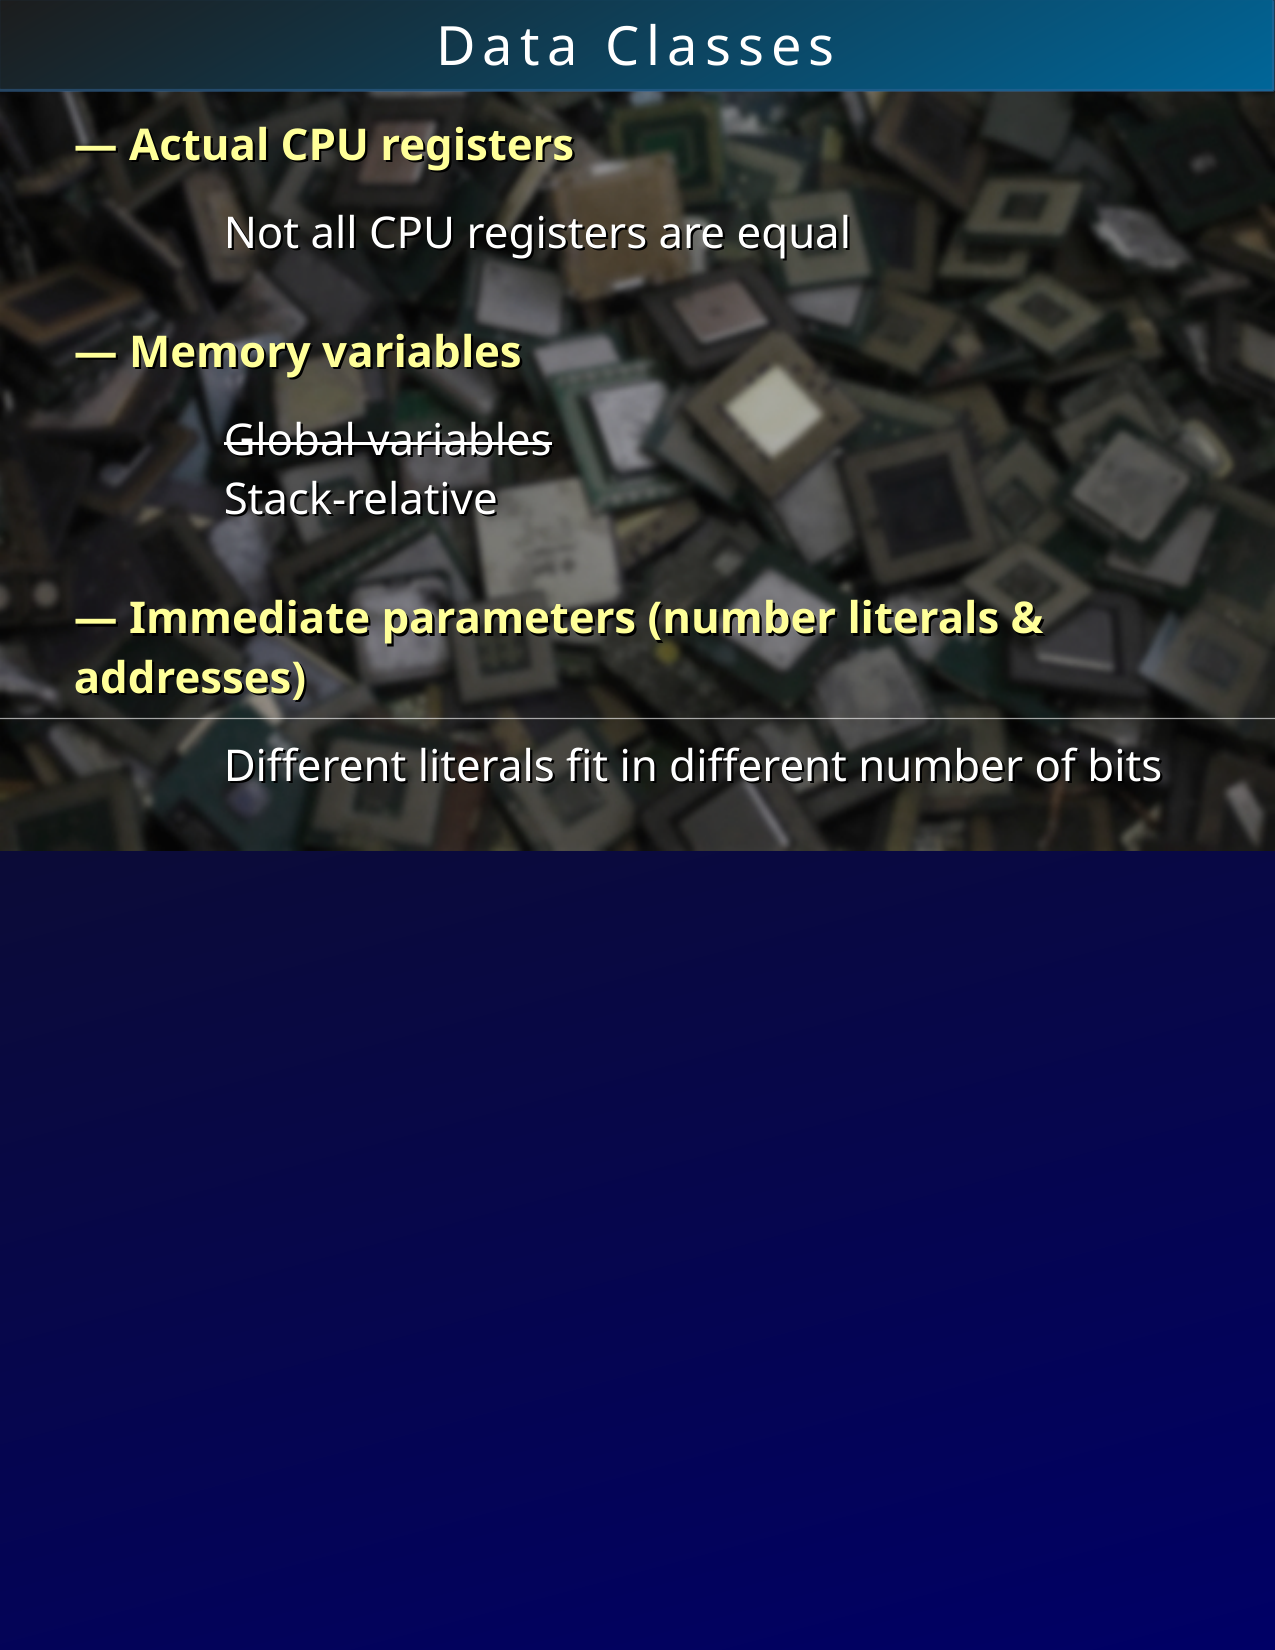

Data Classes
— Actual CPU registers
		Not all CPU registers are equal
— Memory variables
		Global variables
		Stack-relative
— Immediate parameters (number literals & addresses)
		Different literals fit in different number of bits